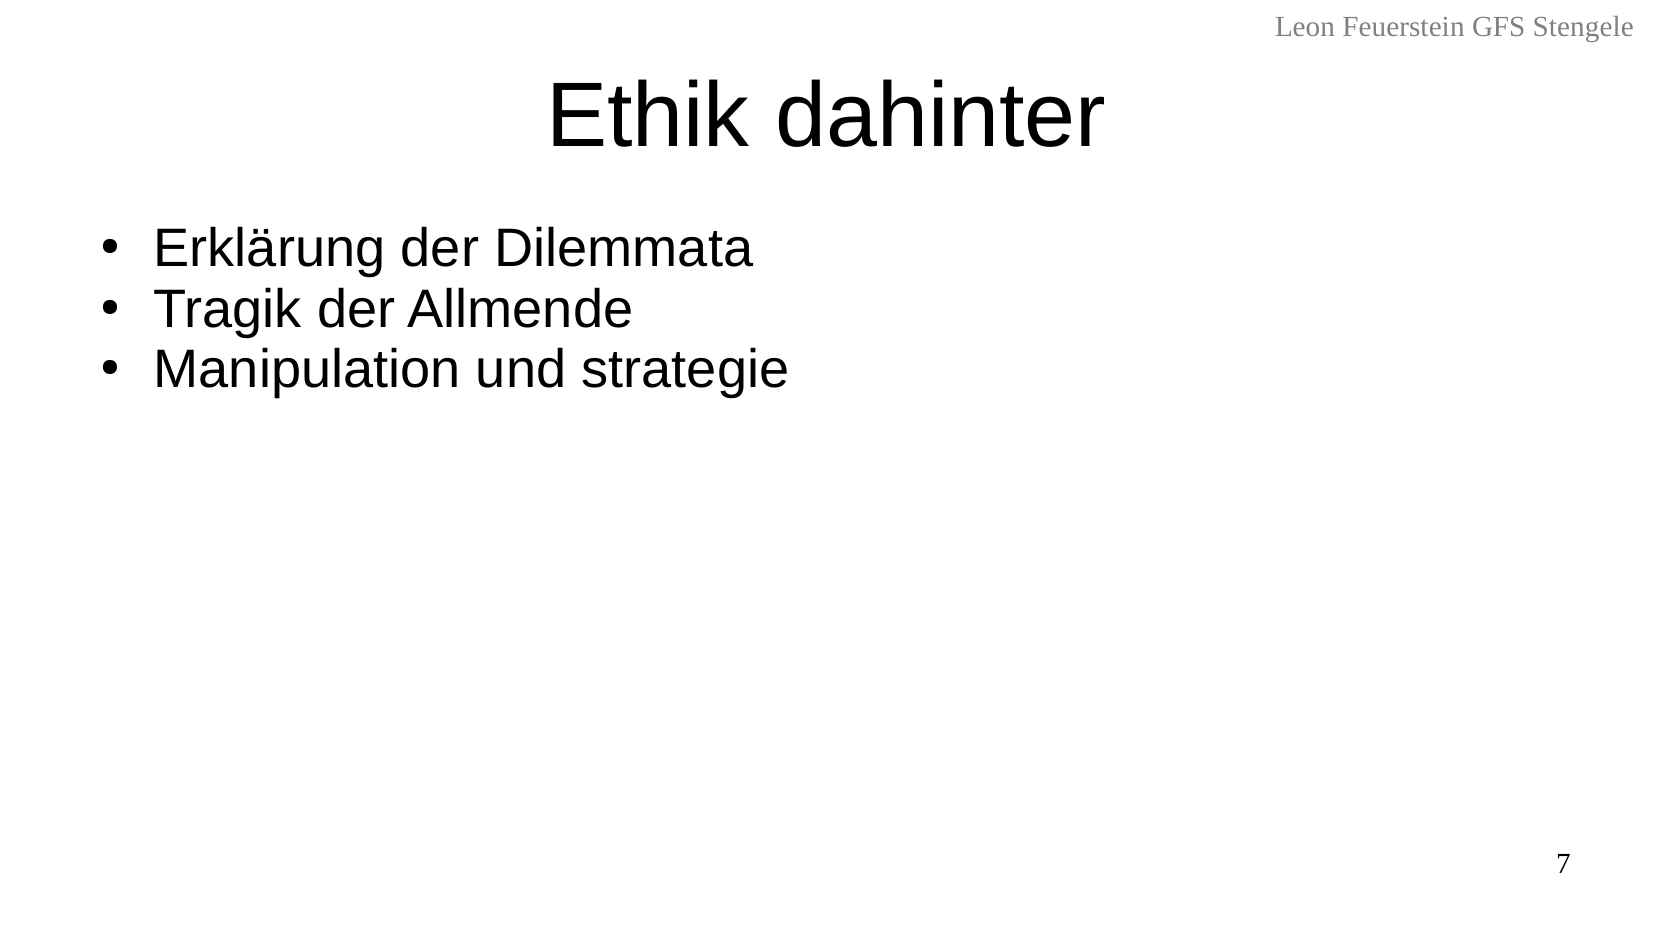

# Ethik dahinter
Erklärung der Dilemmata
Tragik der Allmende
Manipulation und strategie
7